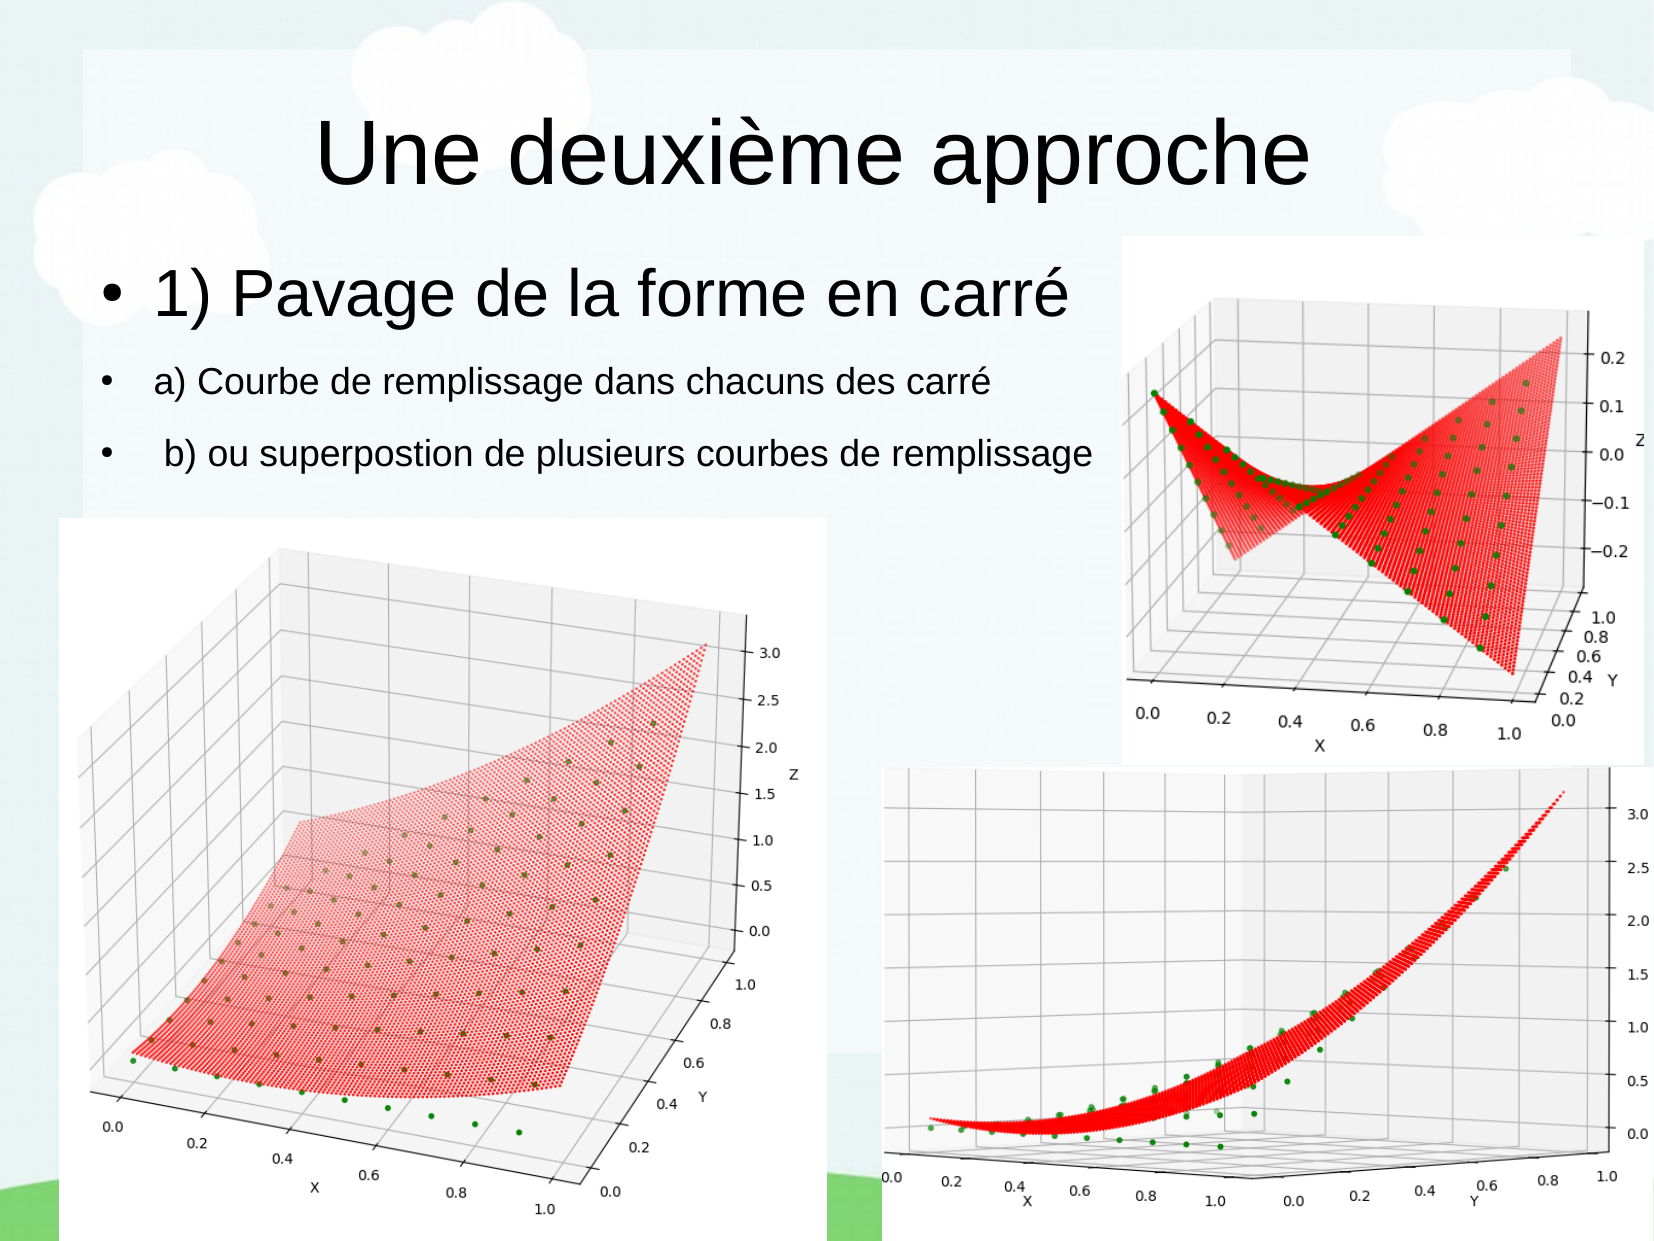

# Une deuxième approche
1) Pavage de la forme en carré
a) Courbe de remplissage dans chacuns des carré
 b) ou superpostion de plusieurs courbes de remplissage
9